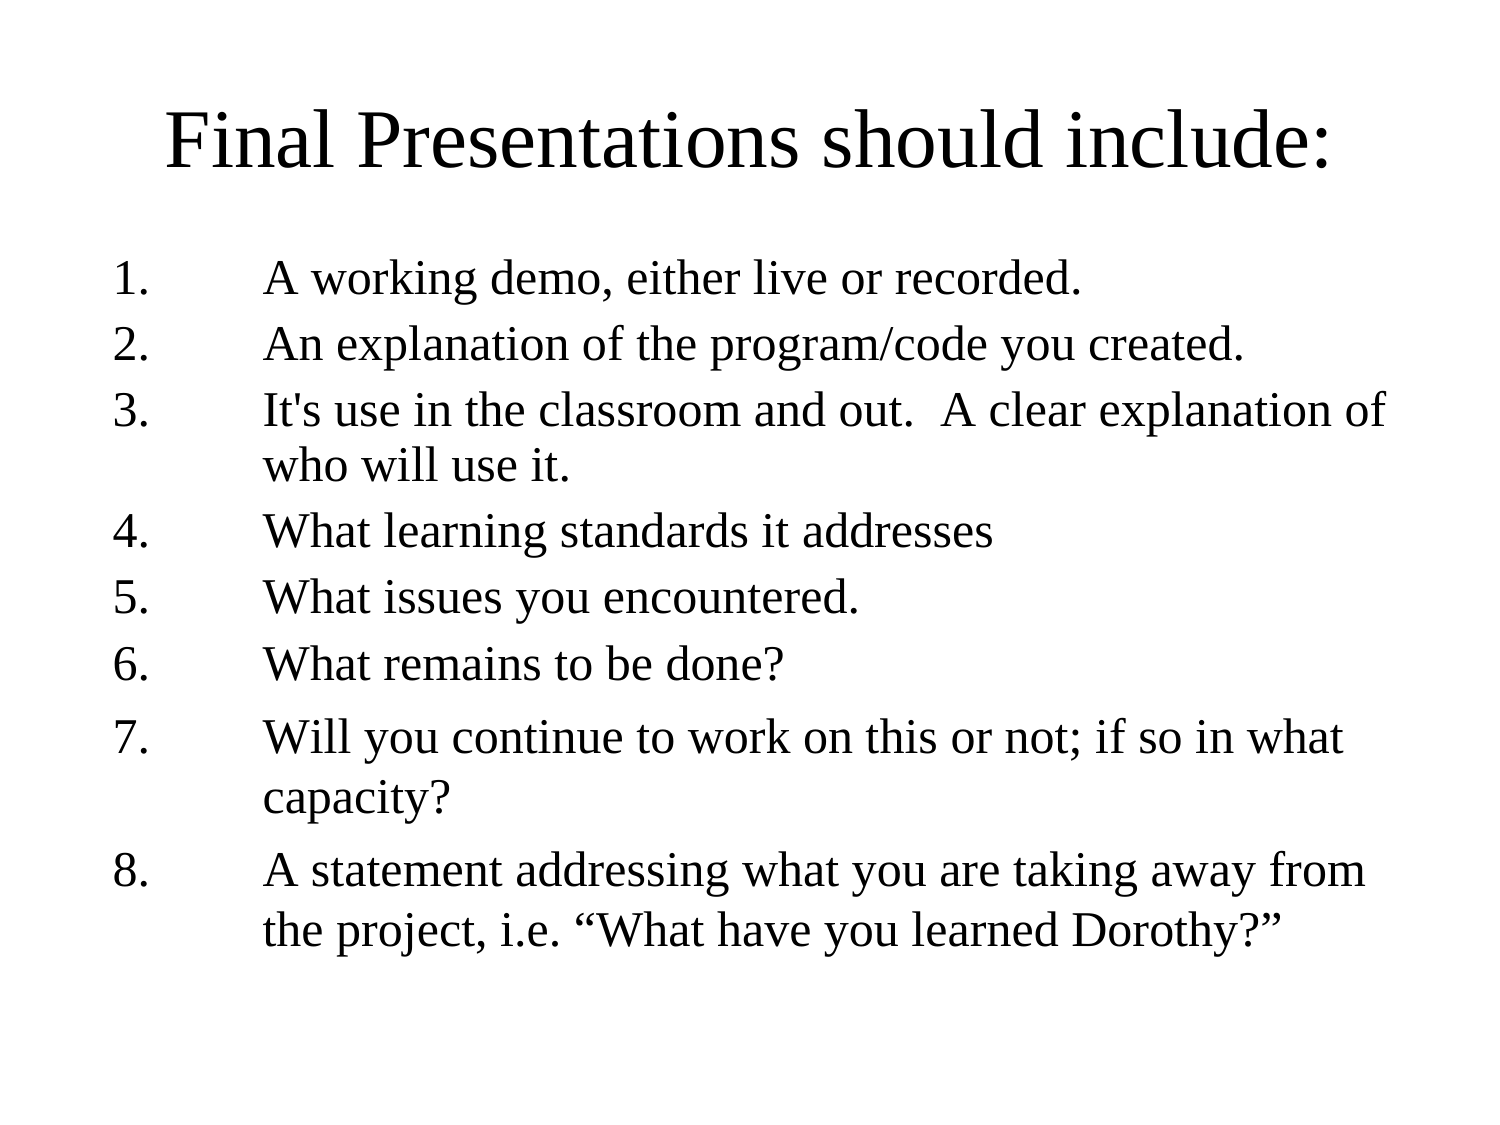

# Final Presentations should include:
1. 	A working demo, either live or recorded.
2. 	An explanation of the program/code you created.
3. 	It's use in the classroom and out. A clear explanation of 	who will use it.
4. 	What learning standards it addresses
5. 	What issues you encountered.
6. 	What remains to be done?
7. 	Will you continue to work on this or not; if so in what 	capacity?
8. 	A statement addressing what you are taking away from 	the project, i.e. “What have you learned Dorothy?”